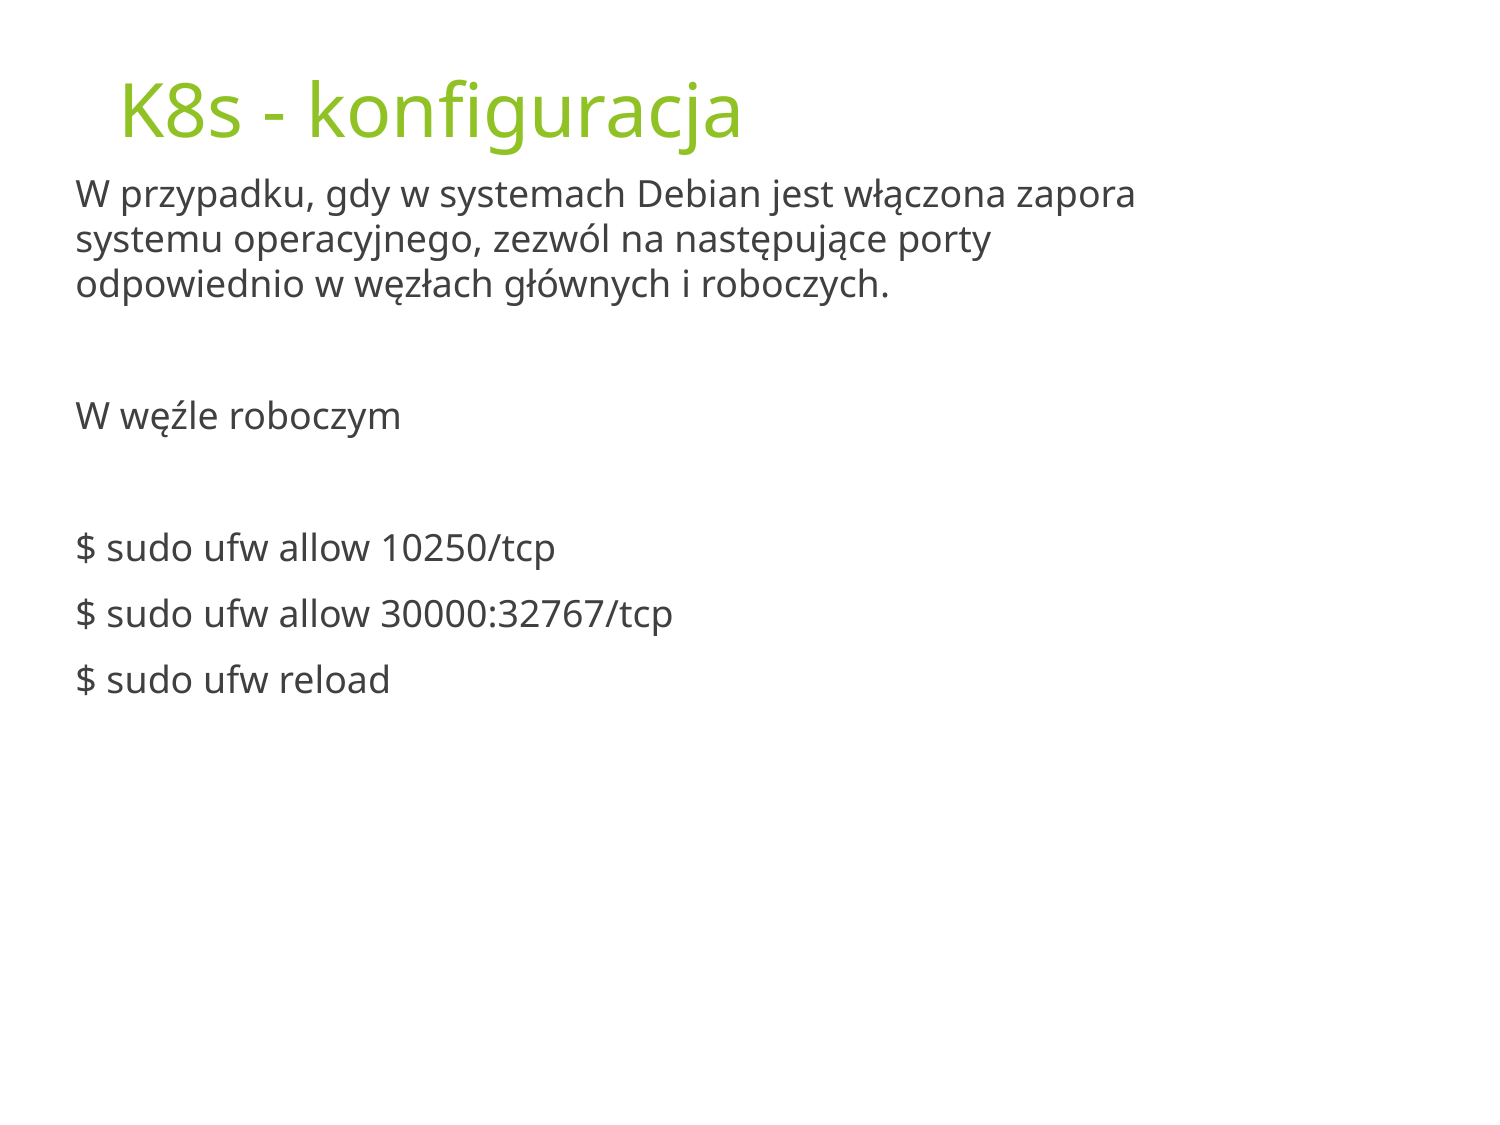

# K8s - konfiguracja
W przypadku, gdy w systemach Debian jest włączona zapora systemu operacyjnego, zezwól na następujące porty odpowiednio w węzłach głównych i roboczych.
W węźle roboczym
$ sudo ufw allow 10250/tcp
$ sudo ufw allow 30000:32767/tcp
$ sudo ufw reload